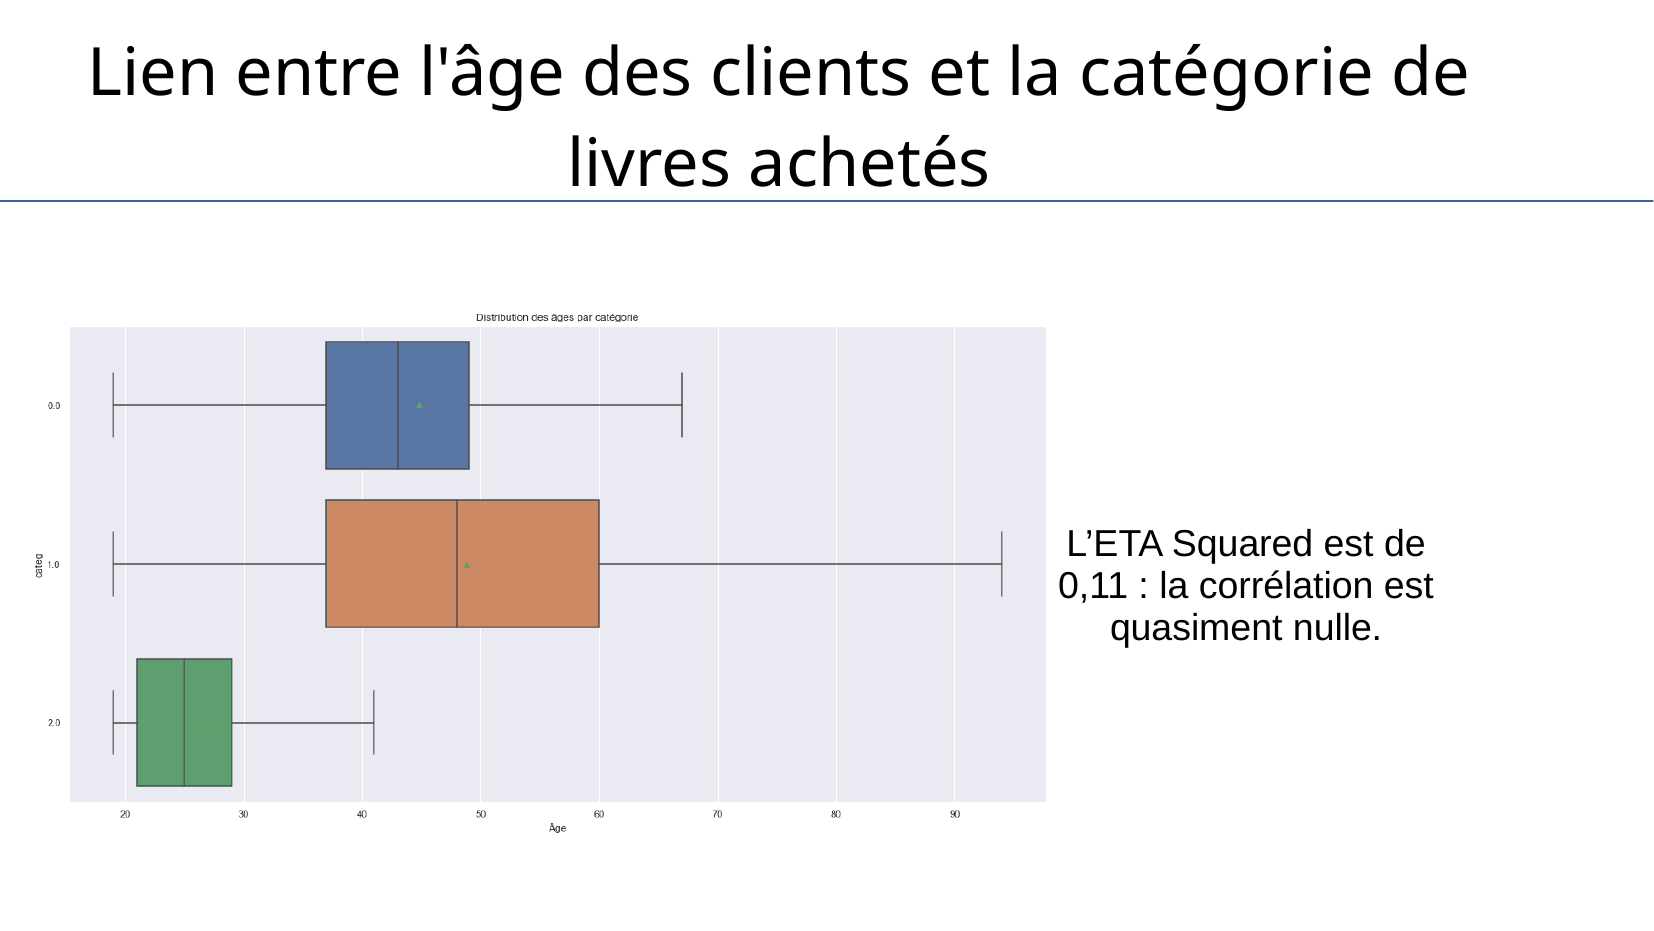

# Lien entre l'âge des clients et la catégorie de livres achetés
L’ETA Squared est de 0,11 : la corrélation est quasiment nulle.